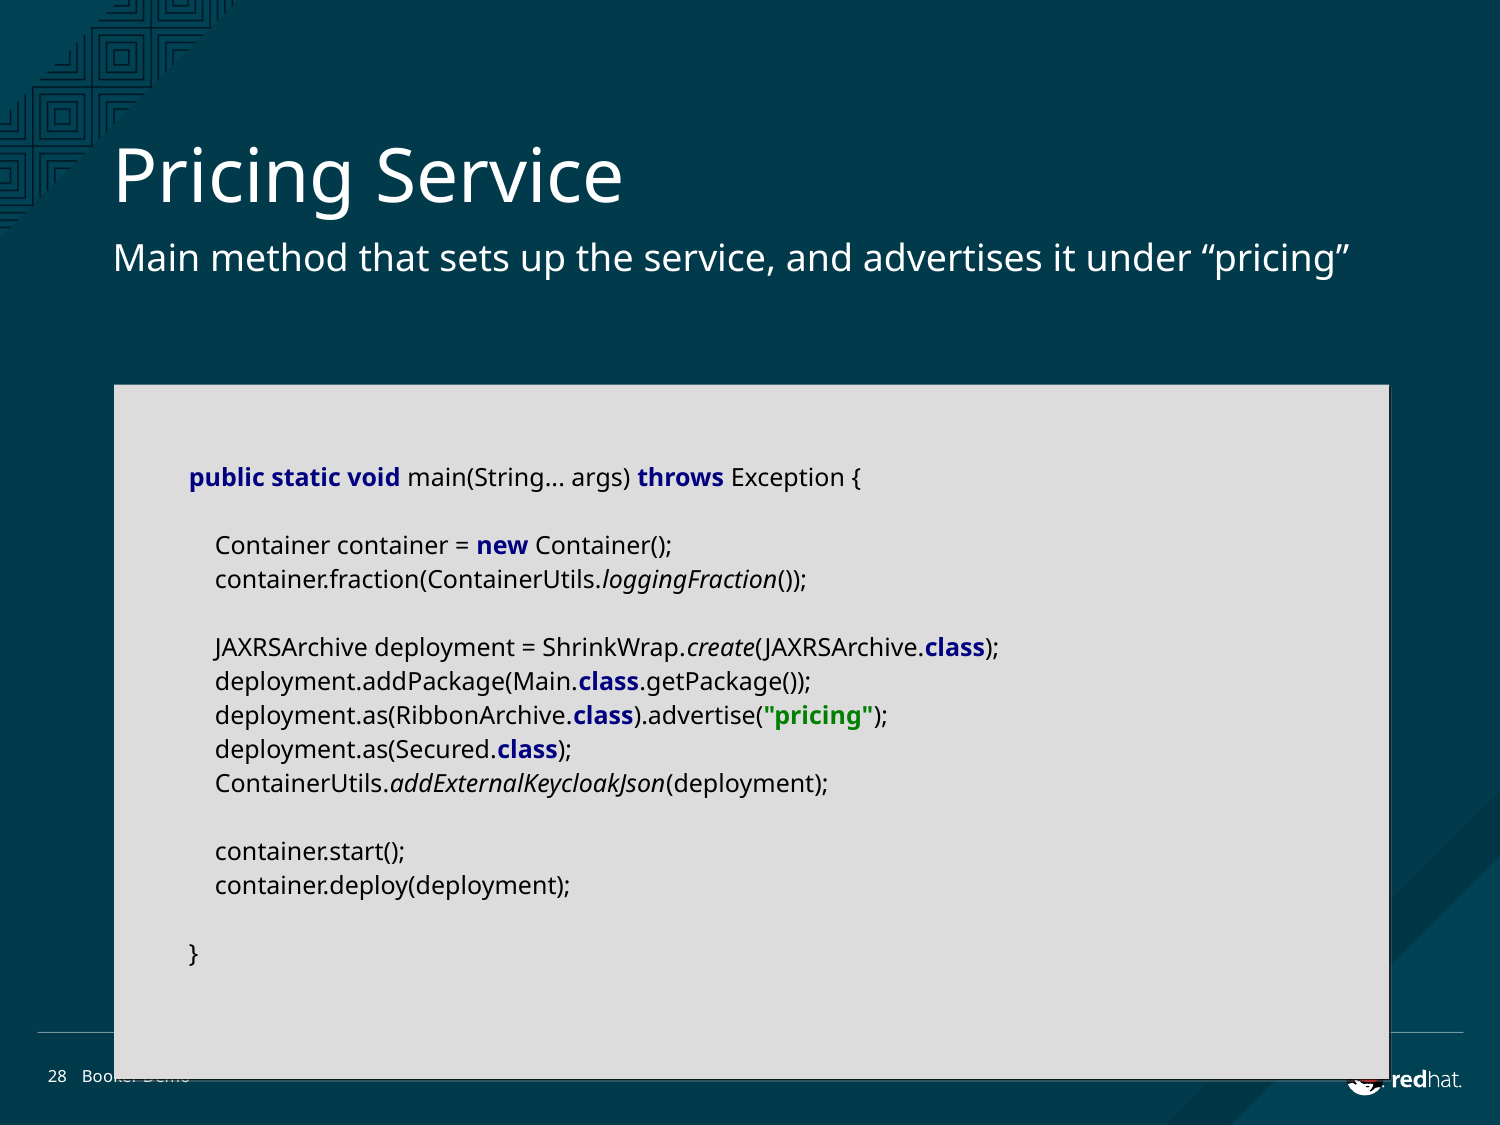

# Pricing Service
Main method that sets up the service, and advertises it under “pricing”
public static void main(String... args) throws Exception {
 Container container = new Container();
 container.fraction(ContainerUtils.loggingFraction());
 JAXRSArchive deployment = ShrinkWrap.create(JAXRSArchive.class);
 deployment.addPackage(Main.class.getPackage());
 deployment.as(RibbonArchive.class).advertise("pricing");
 deployment.as(Secured.class);
 ContainerUtils.addExternalKeycloakJson(deployment);
 container.start();
 container.deploy(deployment);
}
28
Booker Demo